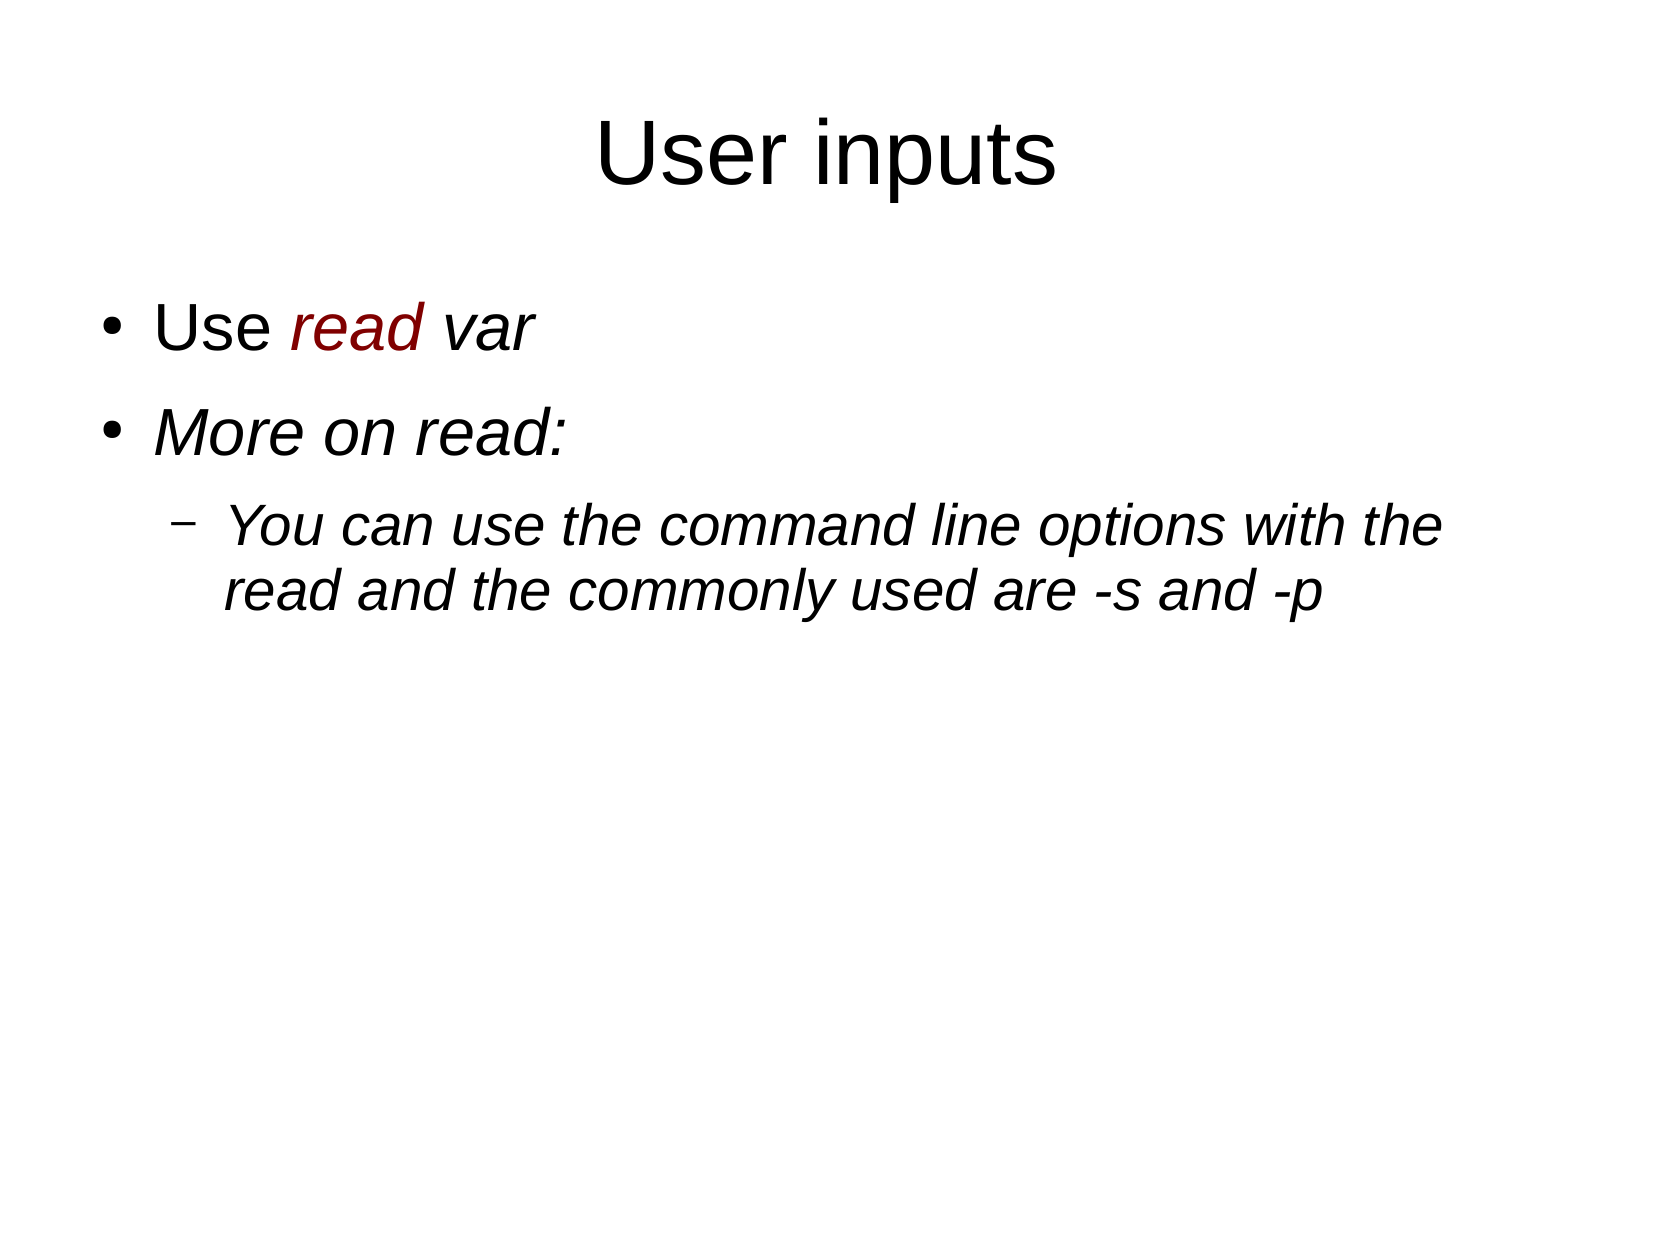

# User inputs
Use read var
More on read:
You can use the command line options with the read and the commonly used are -s and -p